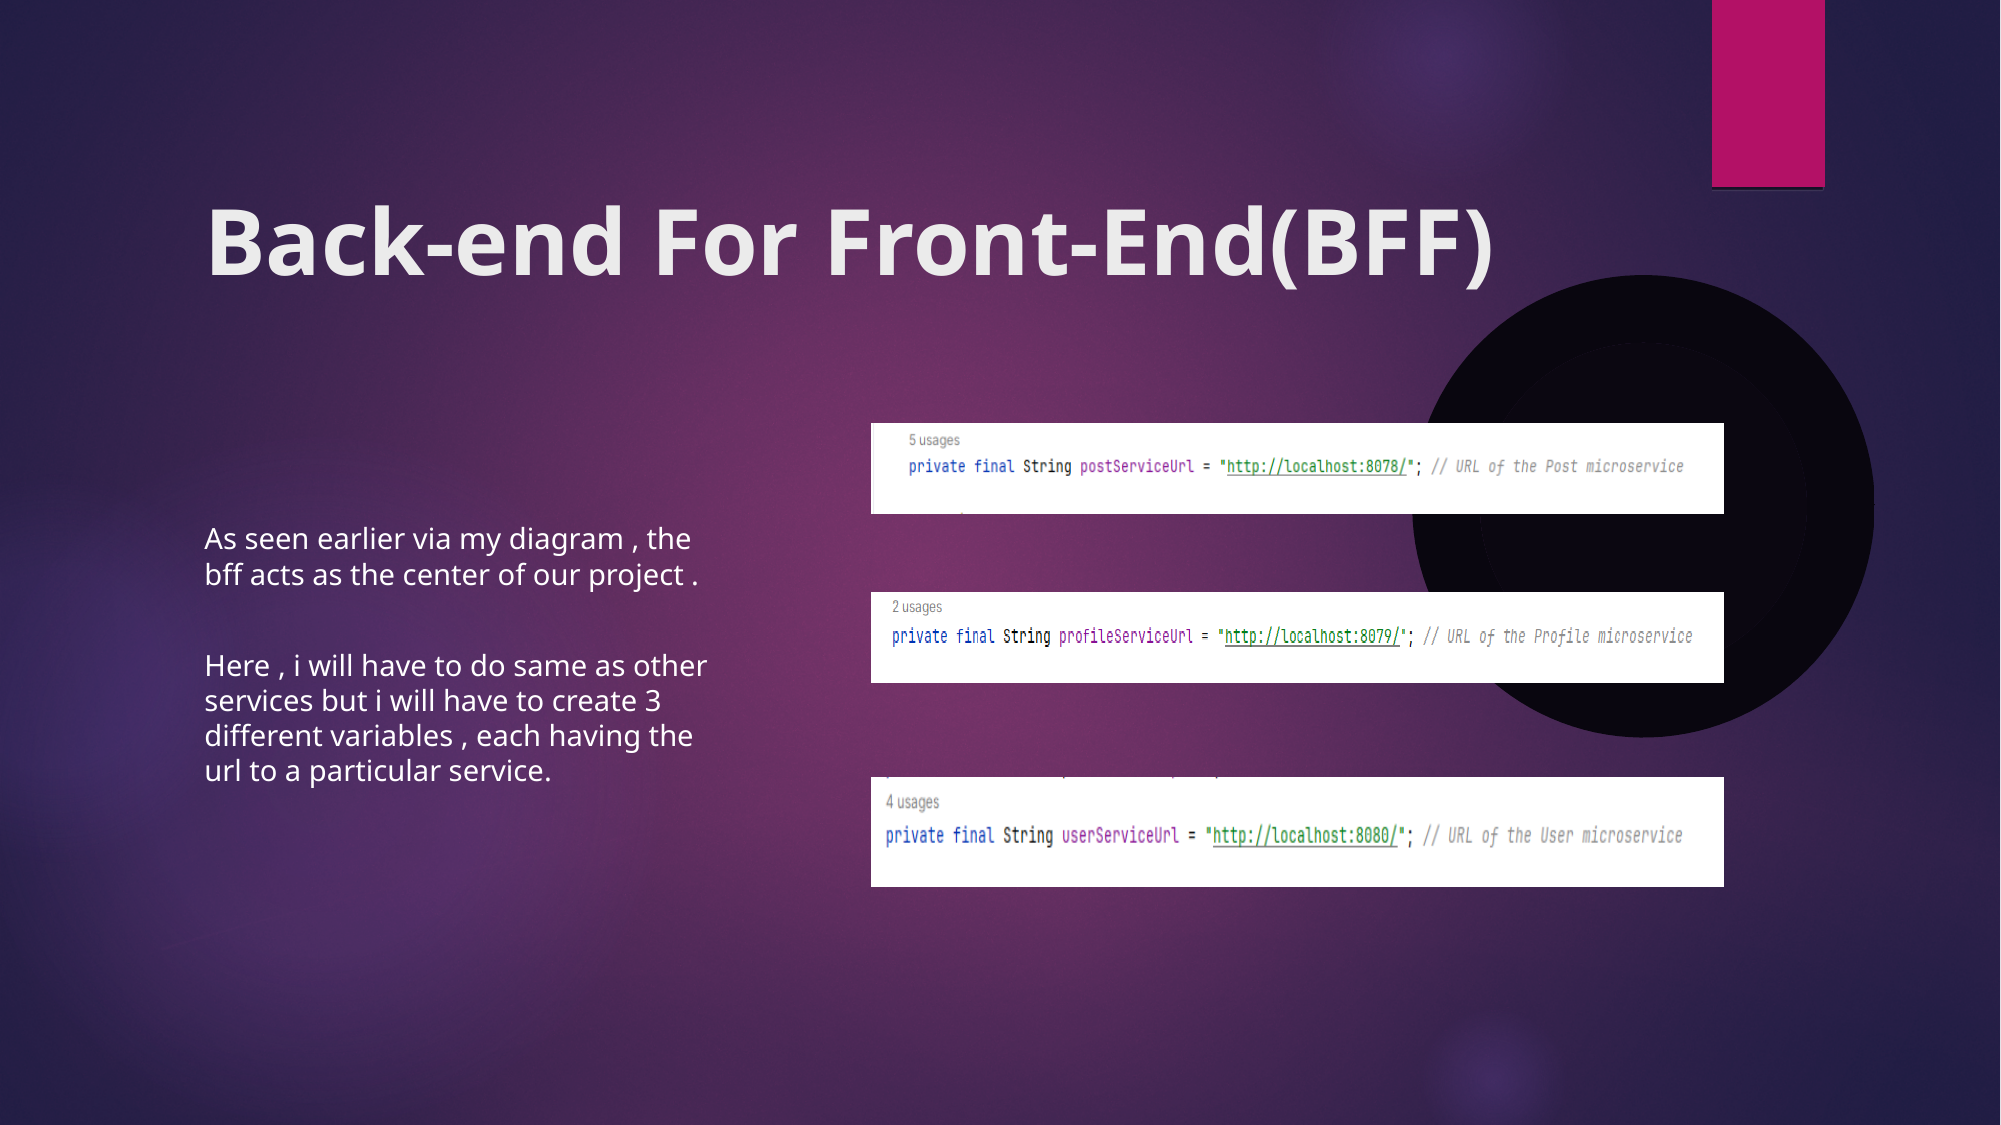

# Back-end For Front-End(BFF)
As seen earlier via my diagram , the bff acts as the center of our project .
Here , i will have to do same as other services but i will have to create 3 different variables , each having the url to a particular service.